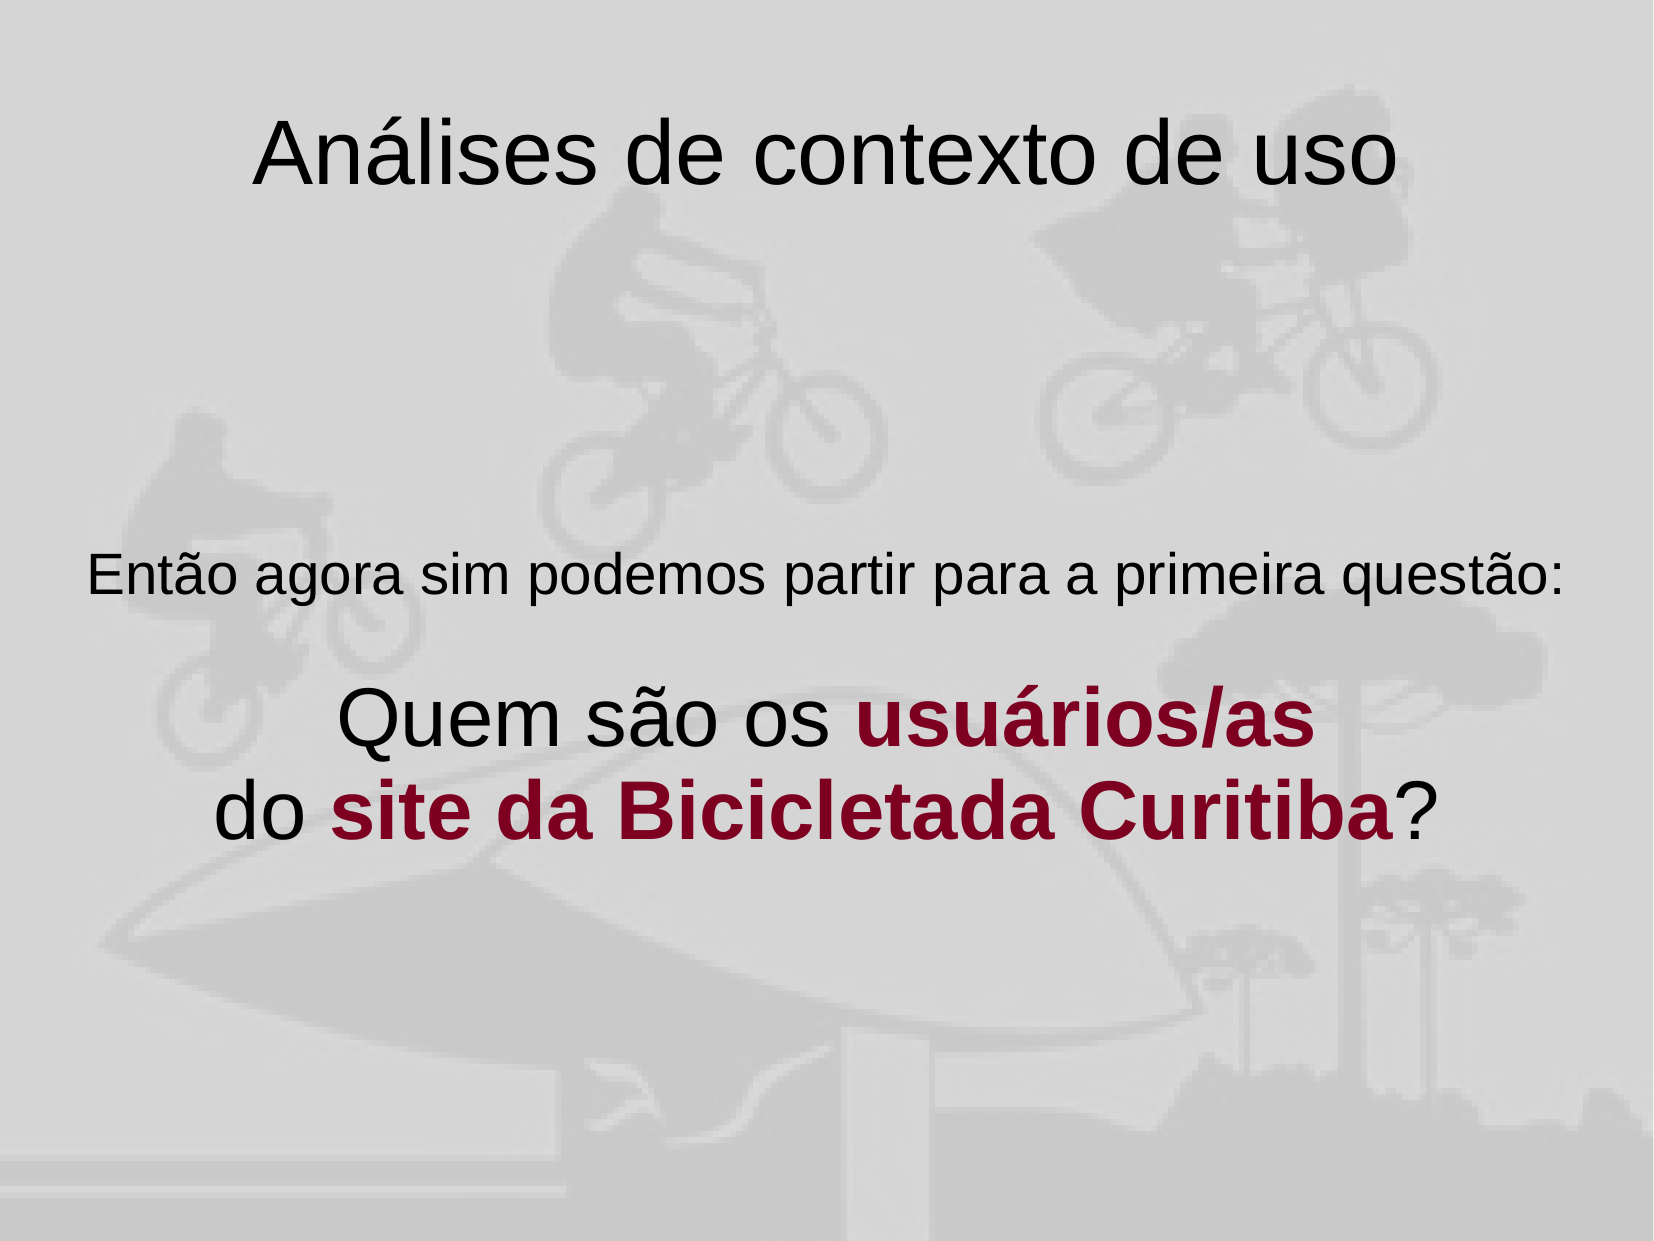

# Análises de contexto de uso
Então agora sim podemos partir para a primeira questão:
Quem são os usuários/as
do site da Bicicletada Curitiba?